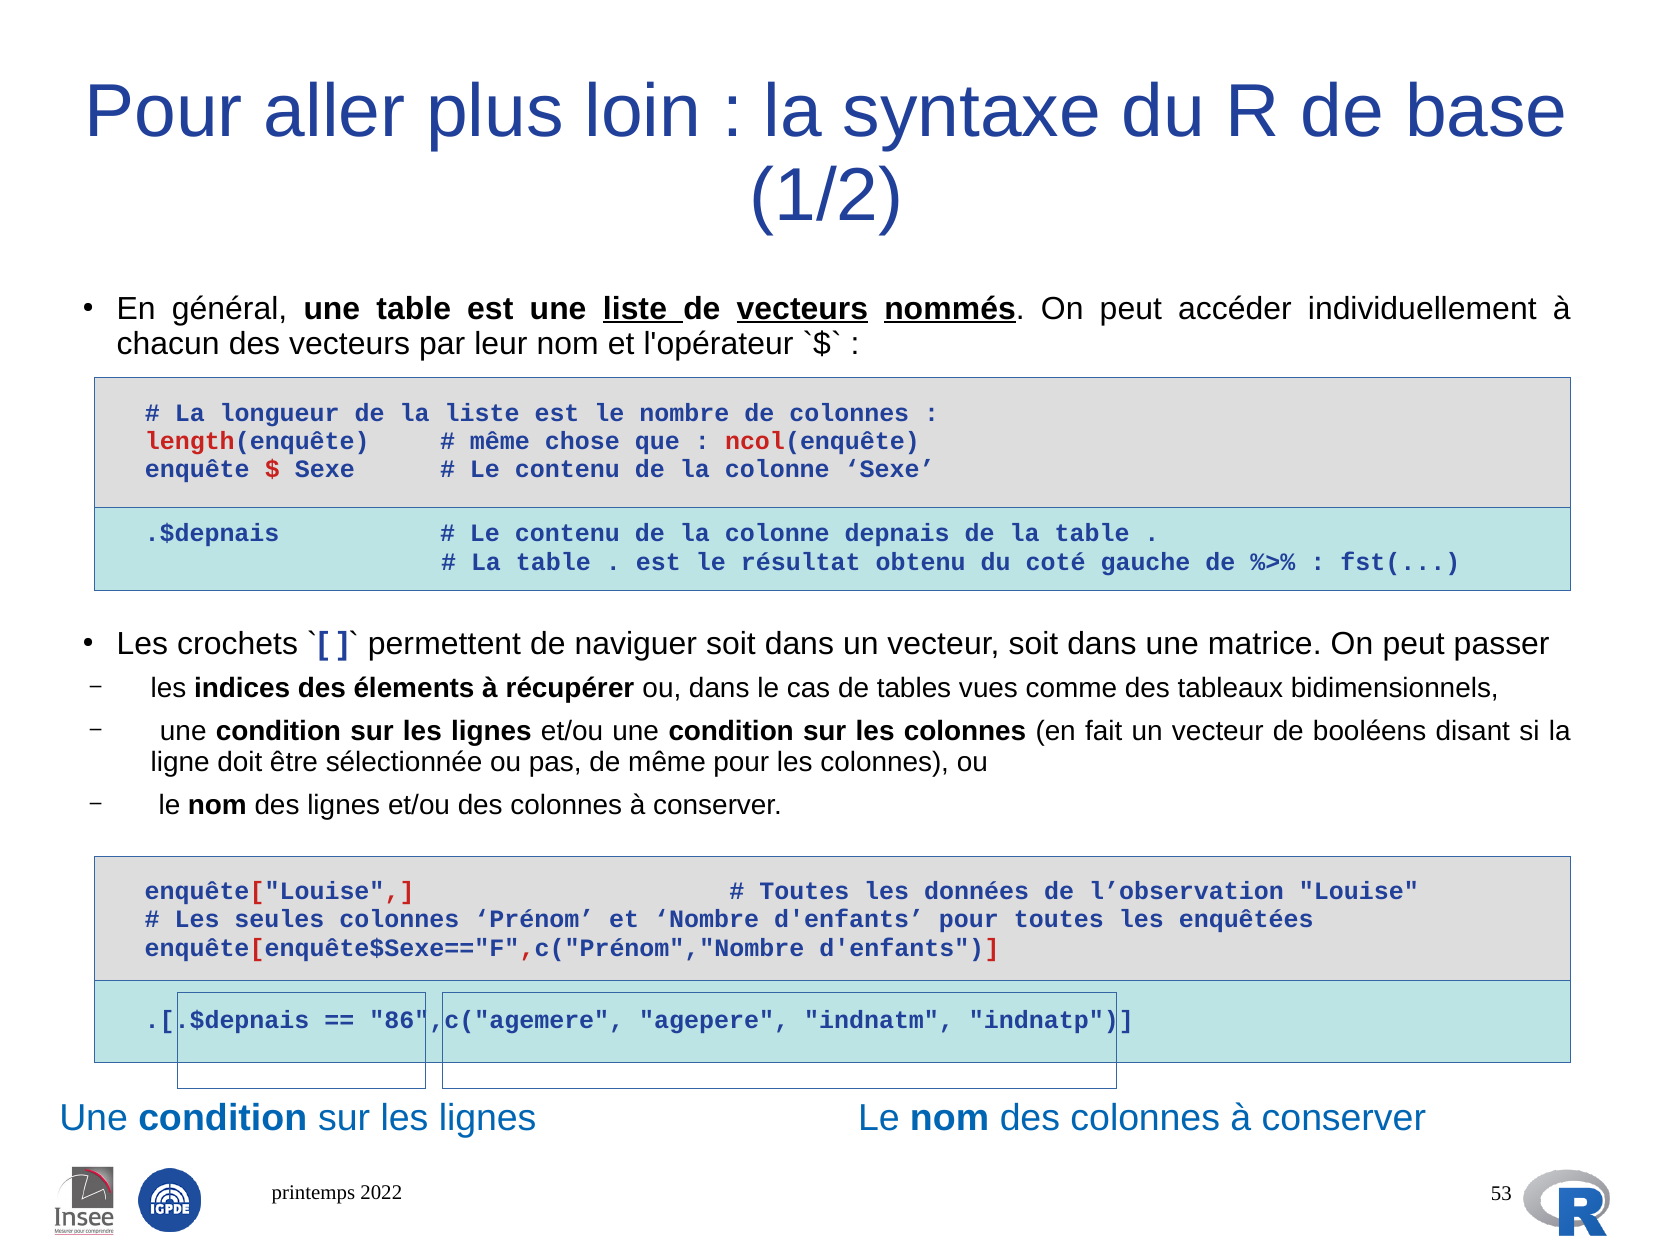

# Pour aller plus loin : la syntaxe du R de base (1/2)
En général, une table est une liste de vecteurs nommés. On peut accéder individuellement à chacun des vecteurs par leur nom et l'opérateur `$` :
Les crochets `[ ]` permettent de naviguer soit dans un vecteur, soit dans une matrice. On peut passer
les indices des élements à récupérer ou, dans le cas de tables vues comme des tableaux bidimensionnels,
 une condition sur les lignes et/ou une condition sur les colonnes (en fait un vecteur de booléens disant si la ligne doit être sélectionnée ou pas, de même pour les colonnes), ou
 le nom des lignes et/ou des colonnes à conserver.
# La longueur de la liste est le nombre de colonnes :
length(enquête)	# même chose que : ncol(enquête)
enquête $ Sexe		# Le contenu de la colonne ‘Sexe’
.$depnais 		# Le contenu de la colonne depnais de la table .
 			 # La table . est le résultat obtenu du coté gauche de %>% : fst(...)
enquête["Louise",] # Toutes les données de l’observation "Louise"
# Les seules colonnes ‘Prénom’ et ‘Nombre d'enfants’ pour toutes les enquêtées
enquête[enquête$Sexe=="F",c("Prénom","Nombre d'enfants")]
.[.$depnais == "86",c("agemere", "agepere", "indnatm", "indnatp")]
Une condition sur les lignes
Le nom des colonnes à conserver
printemps 2022
53